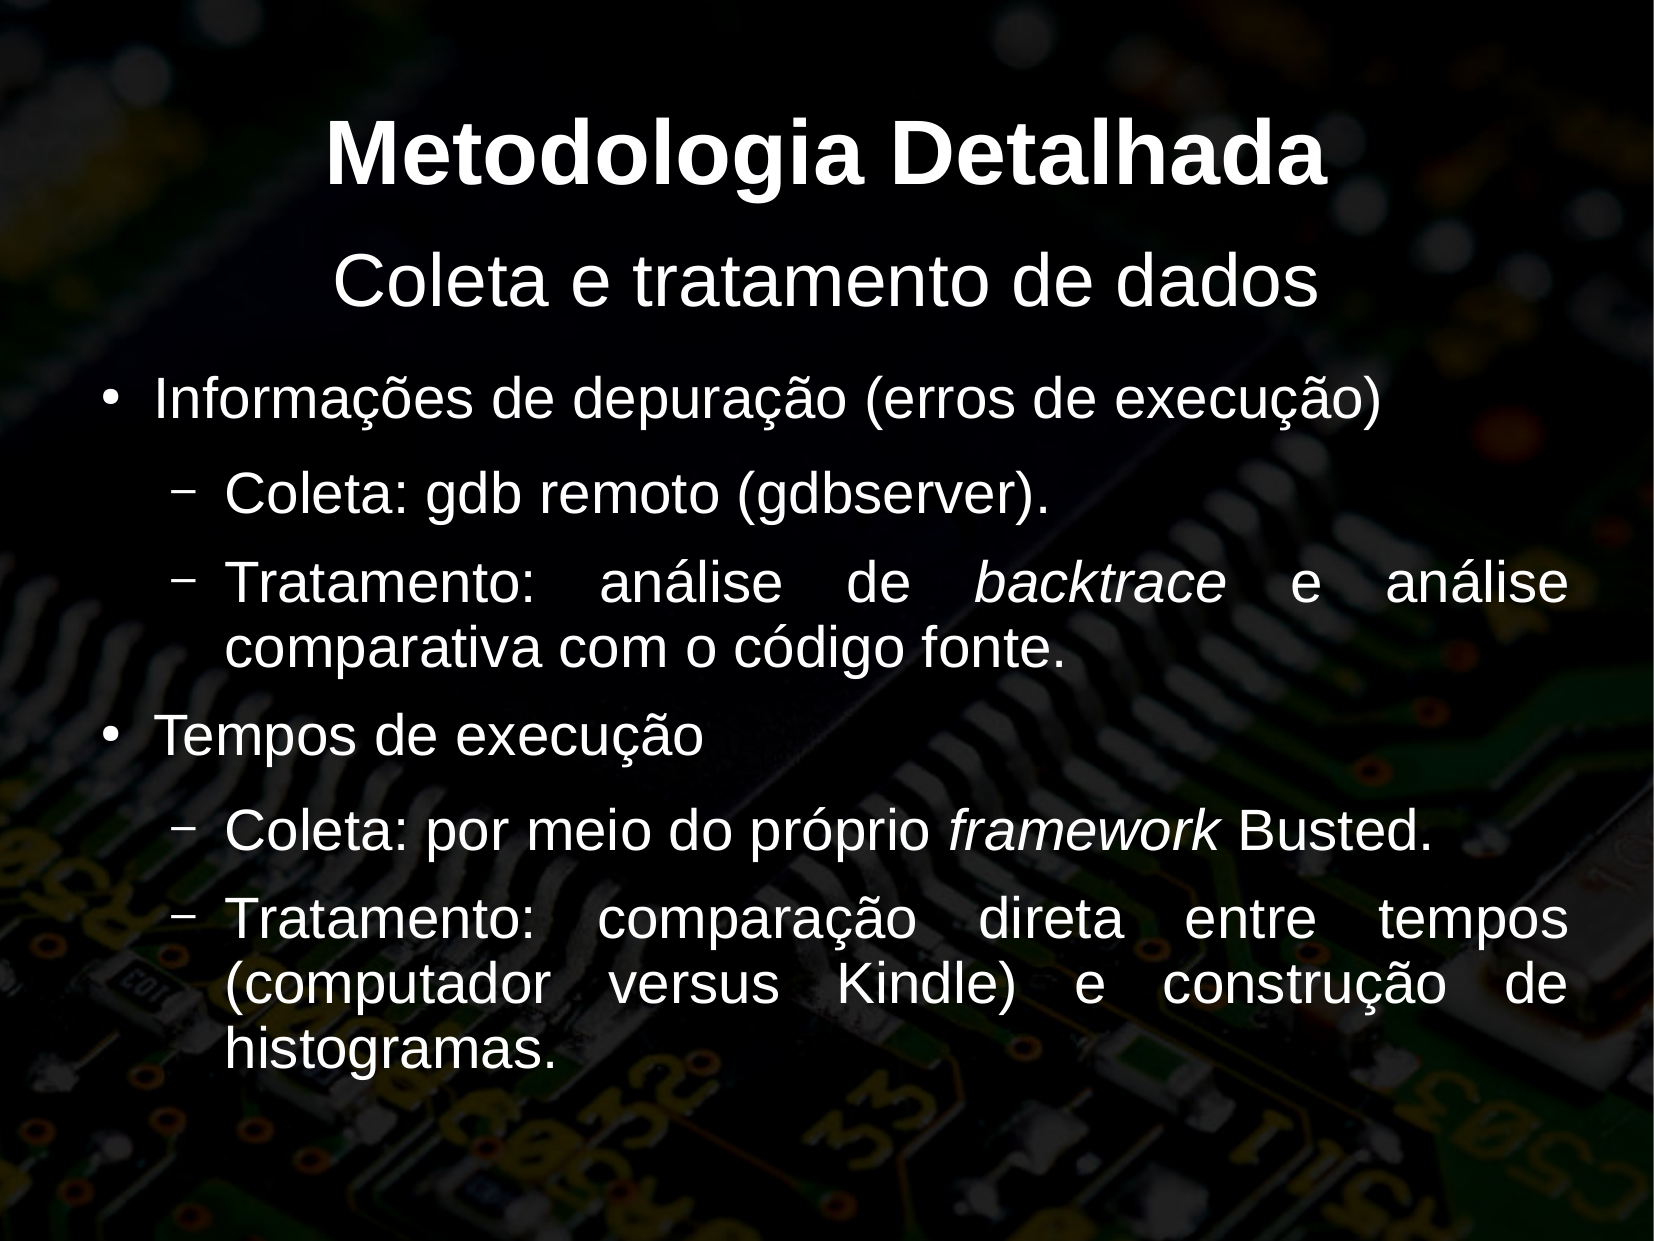

# Metodologia Detalhada
Coleta e tratamento de dados
Informações de depuração (erros de execução)
Coleta: gdb remoto (gdbserver).
Tratamento: análise de backtrace e análise comparativa com o código fonte.
Tempos de execução
Coleta: por meio do próprio framework Busted.
Tratamento: comparação direta entre tempos (computador versus Kindle) e construção de histogramas.